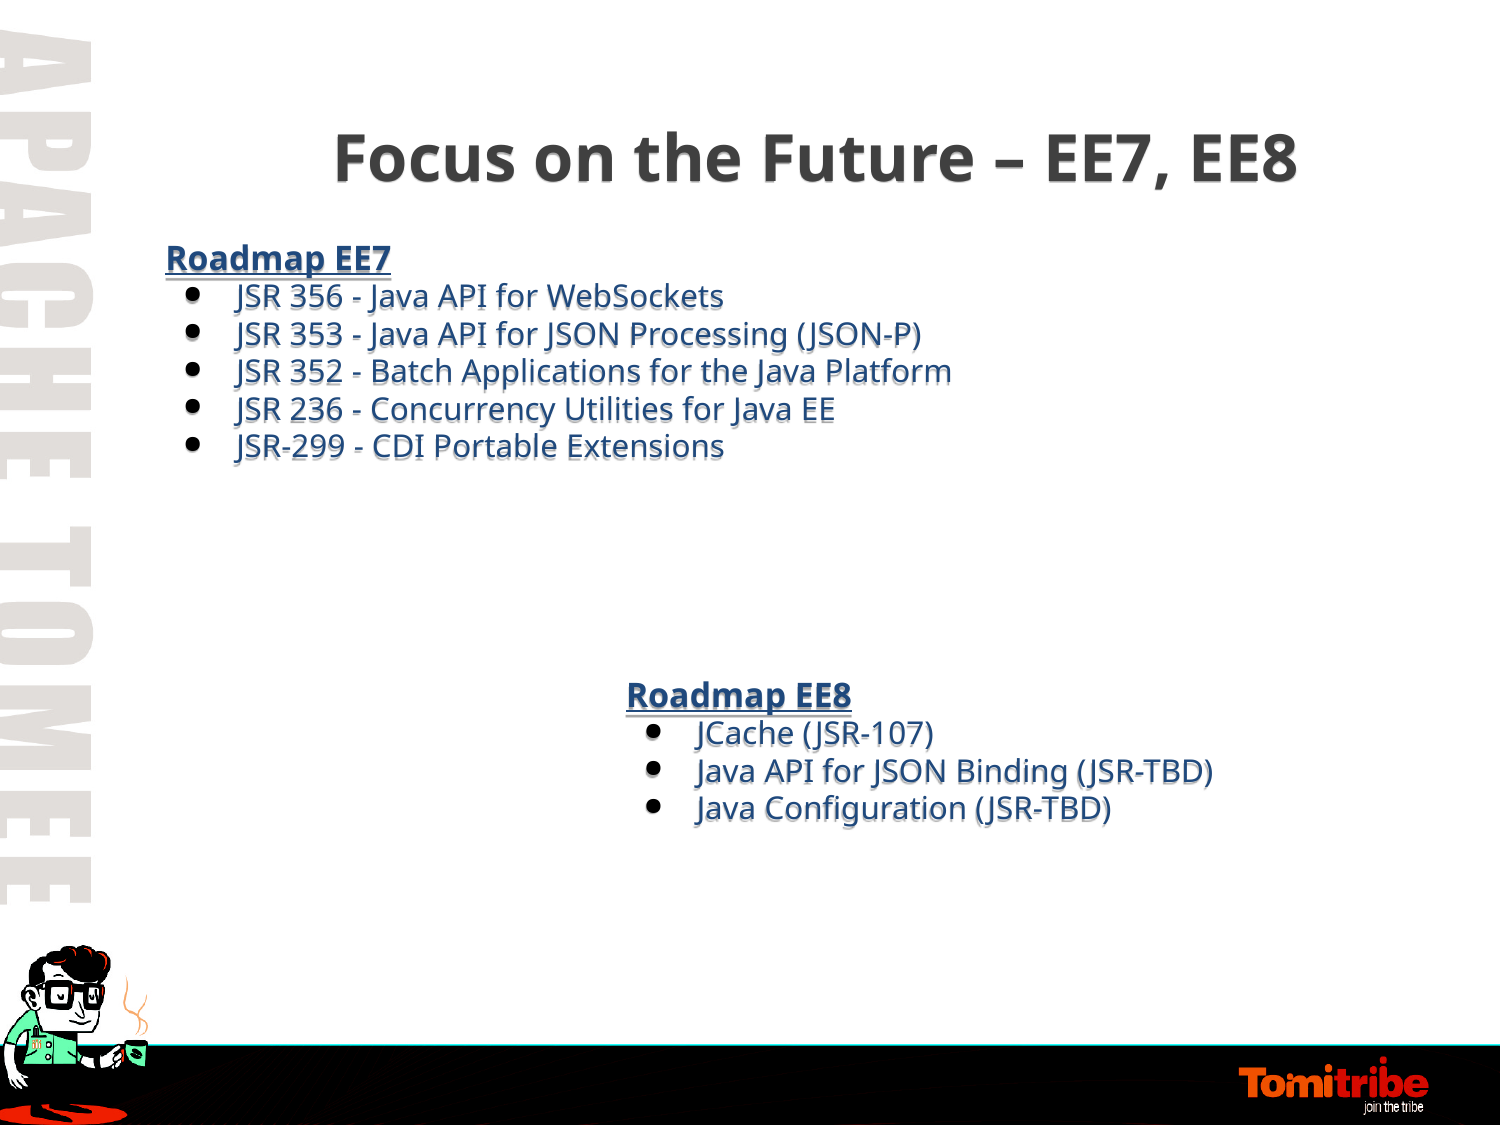

Focus on the Future – EE7, EE8
# Roadmap EE7
JSR 356 - Java API for WebSockets
JSR 353 - Java API for JSON Processing (JSON-P)
JSR 352 - Batch Applications for the Java Platform
JSR 236 - Concurrency Utilities for Java EE
JSR-299 - CDI Portable Extensions
Roadmap EE8
JCache (JSR-107)
Java API for JSON Binding (JSR-TBD)
Java Configuration (JSR-TBD)